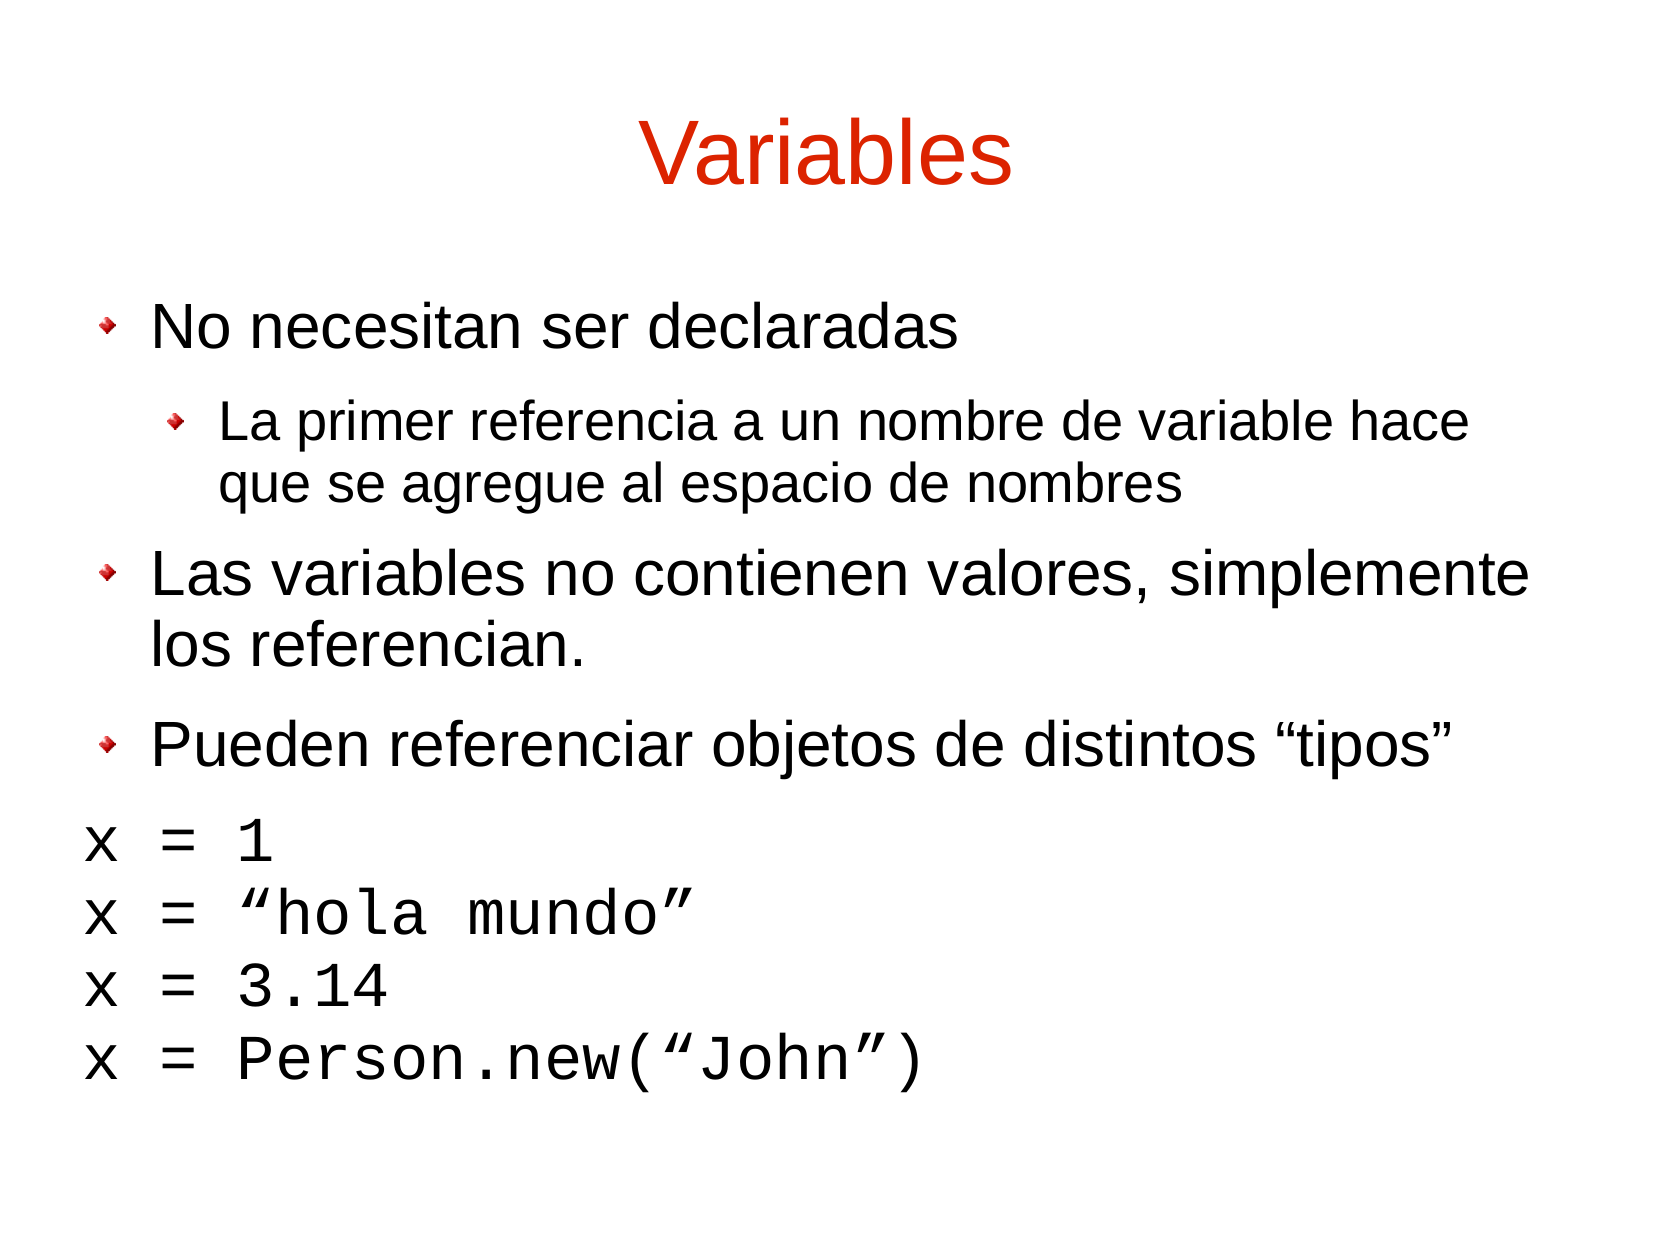

# Variables
No necesitan ser declaradas
La primer referencia a un nombre de variable hace que se agregue al espacio de nombres
Las variables no contienen valores, simplemente los referencian.
Pueden referenciar objetos de distintos “tipos”
x = 1
x = “hola mundo”
x = 3.14
x = Person.new(“John”)